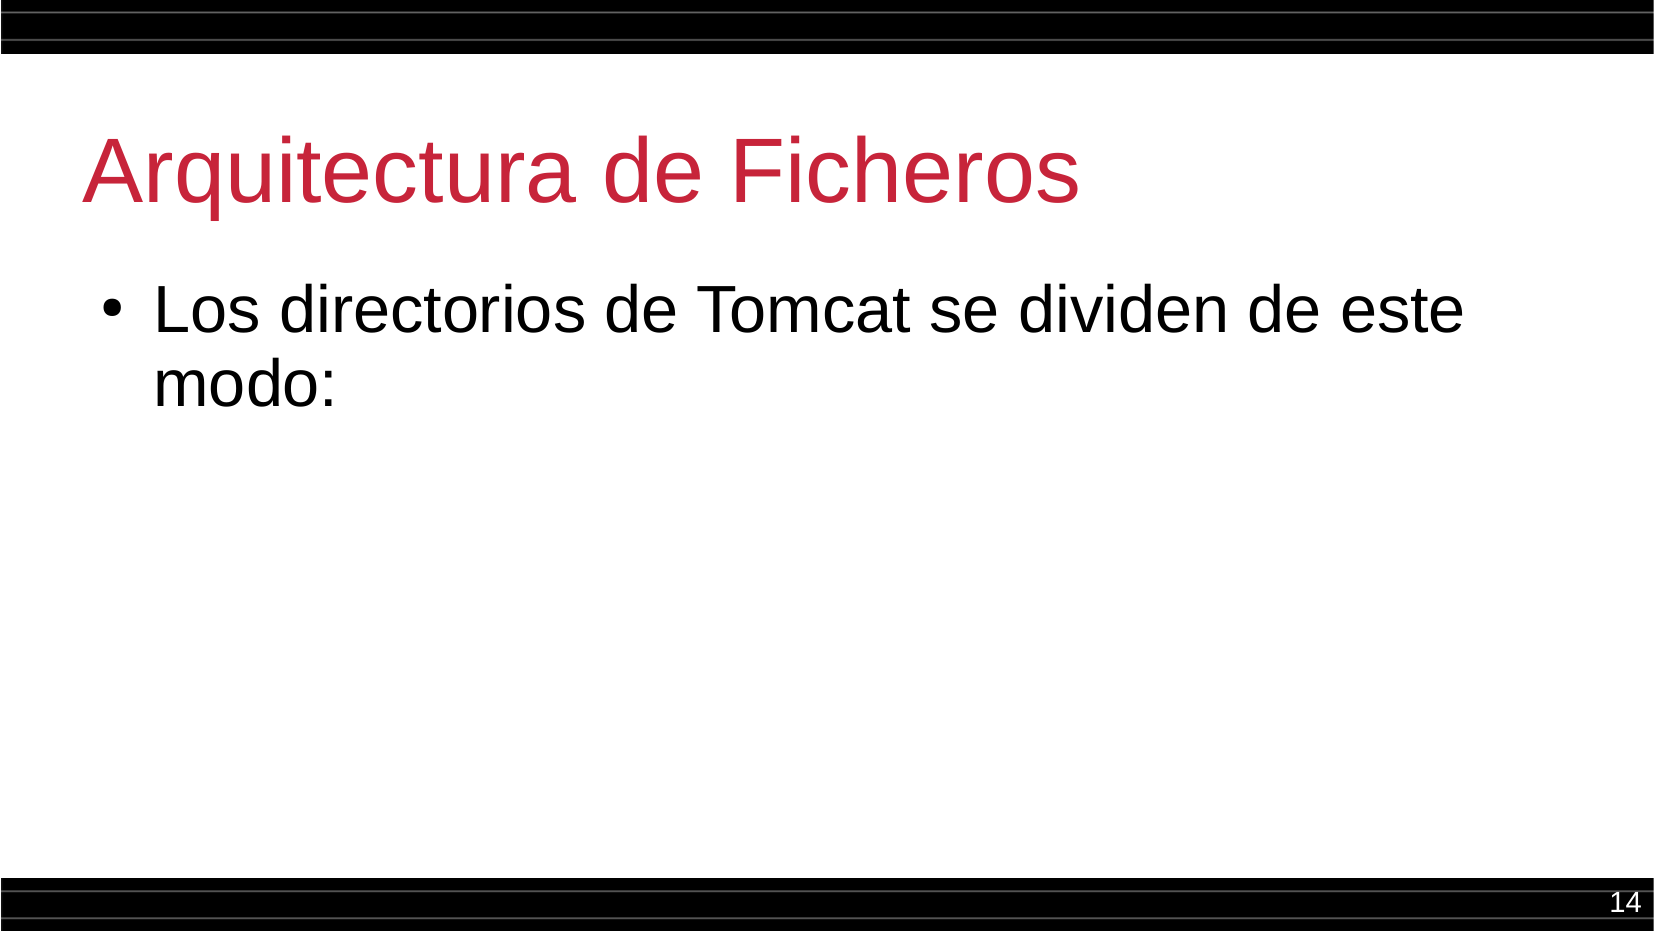

# Arquitectura de Ficheros
Los directorios de Tomcat se dividen de este modo: